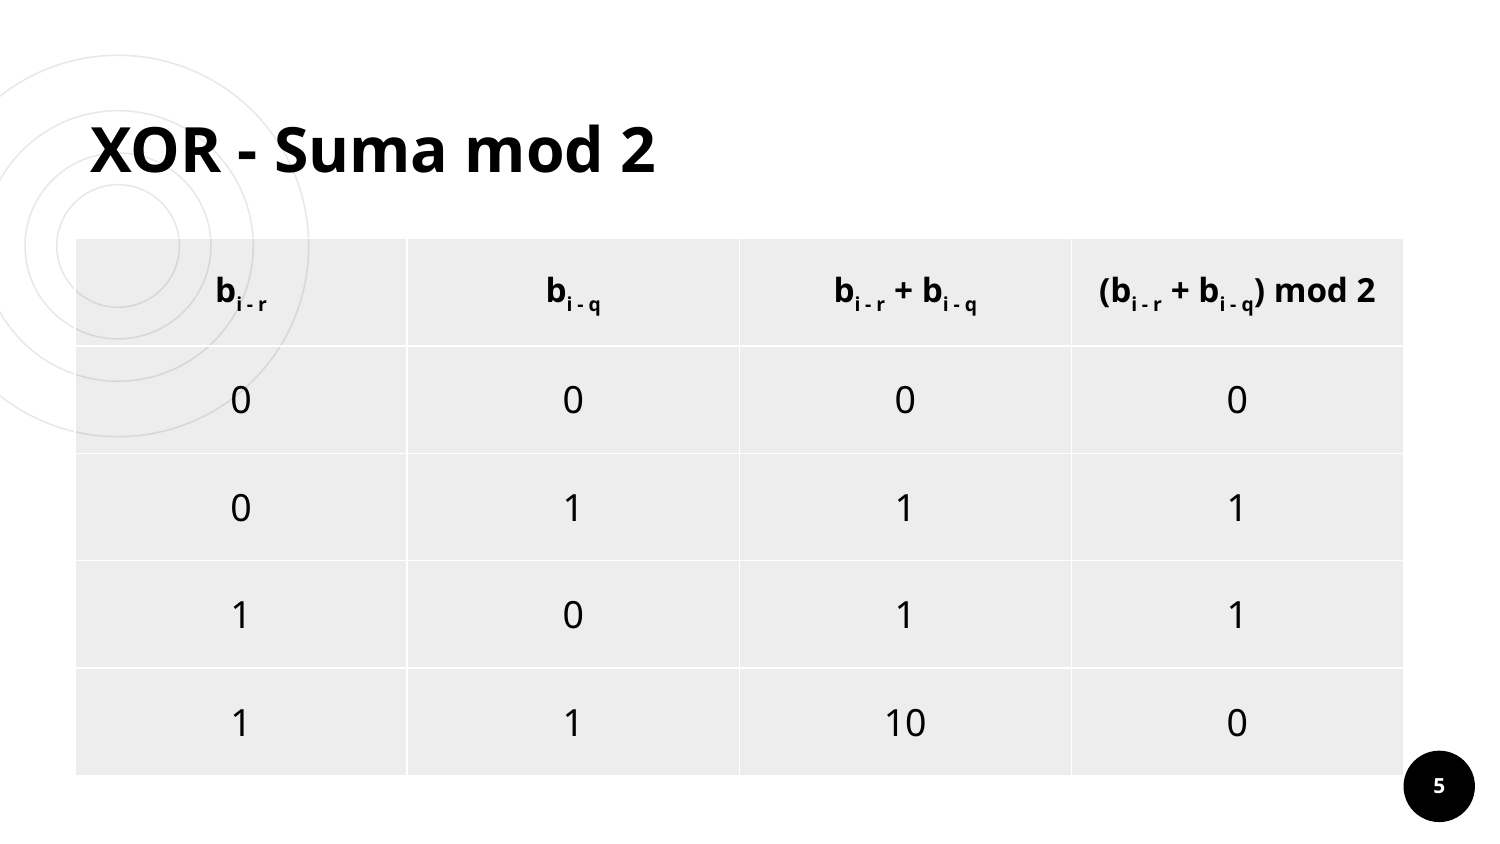

# XOR - Suma mod 2
| bi - r | bi - q | bi - r + bi - q | (bi - r + bi - q) mod 2 |
| --- | --- | --- | --- |
| 0 | 0 | 0 | 0 |
| 0 | 1 | 1 | 1 |
| 1 | 0 | 1 | 1 |
| 1 | 1 | 10 | 0 |